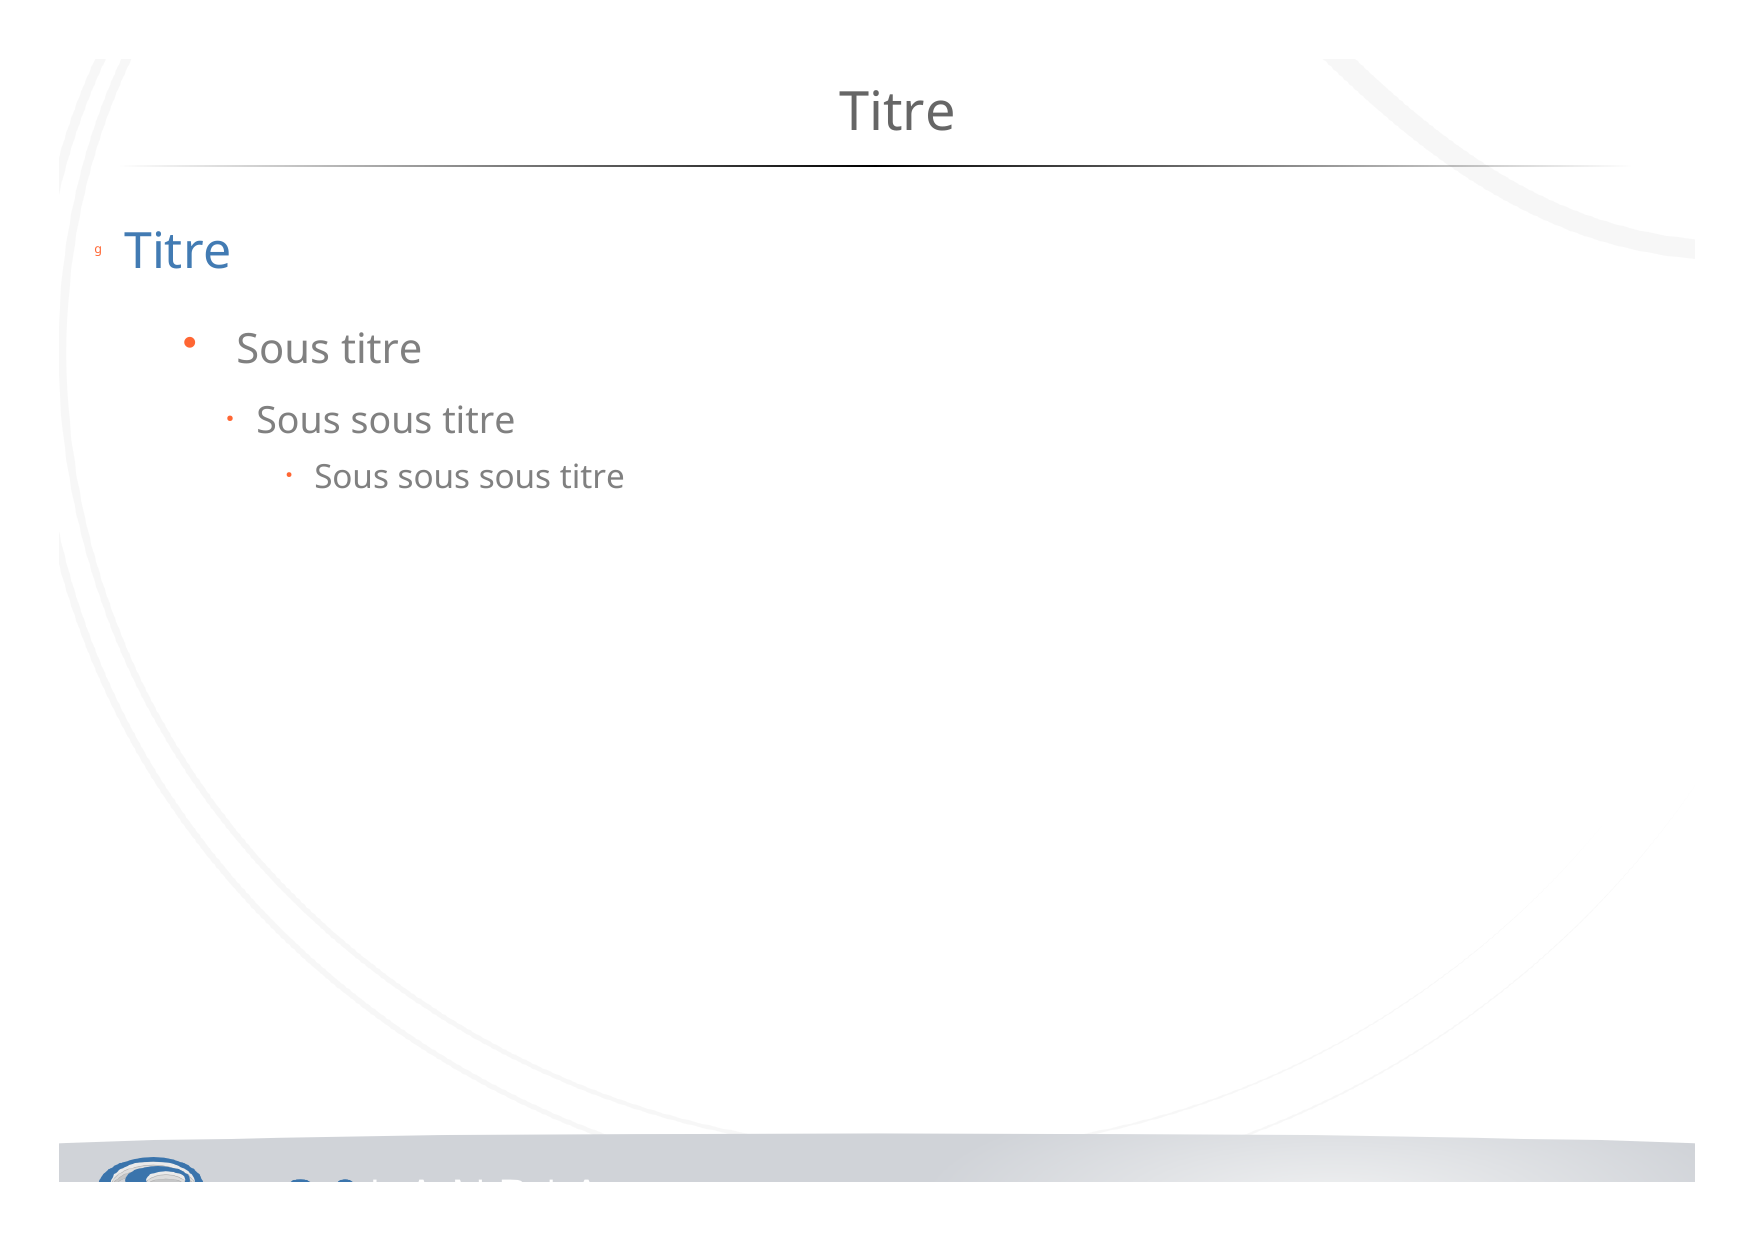

# Titre
Titre
Sous titre
Sous sous titre
Sous sous sous titre